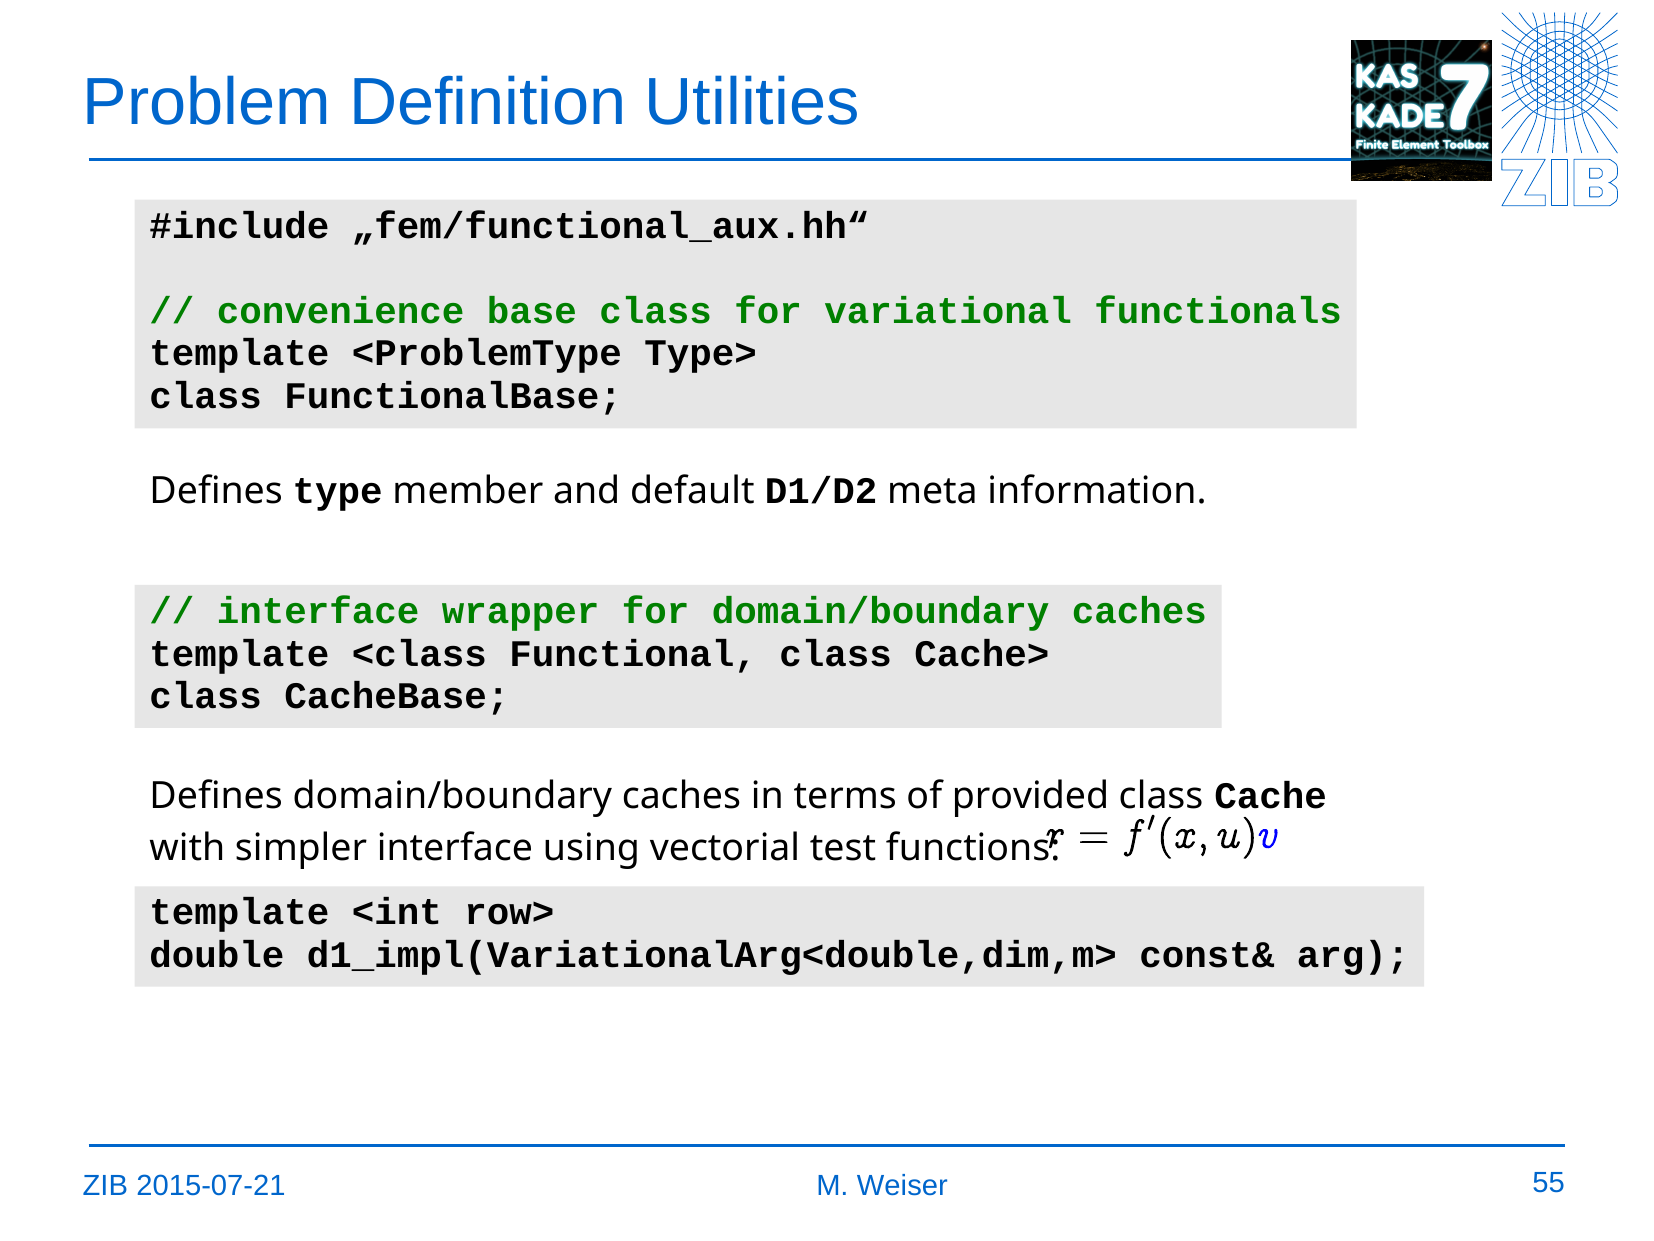

# Problem Definition Utilities
#include „fem/functional_aux.hh“
// convenience base class for variational functionals
template <ProblemType Type>
class FunctionalBase;
Defines type member and default D1/D2 meta information.
// interface wrapper for domain/boundary caches
template <class Functional, class Cache>
class CacheBase;
Defines domain/boundary caches in terms of provided class Cache
with simpler interface using vectorial test functions:
template <int row>
double d1_impl(VariationalArg<double,dim,m> const& arg);
55
ZIB 2015-07-21
M. Weiser